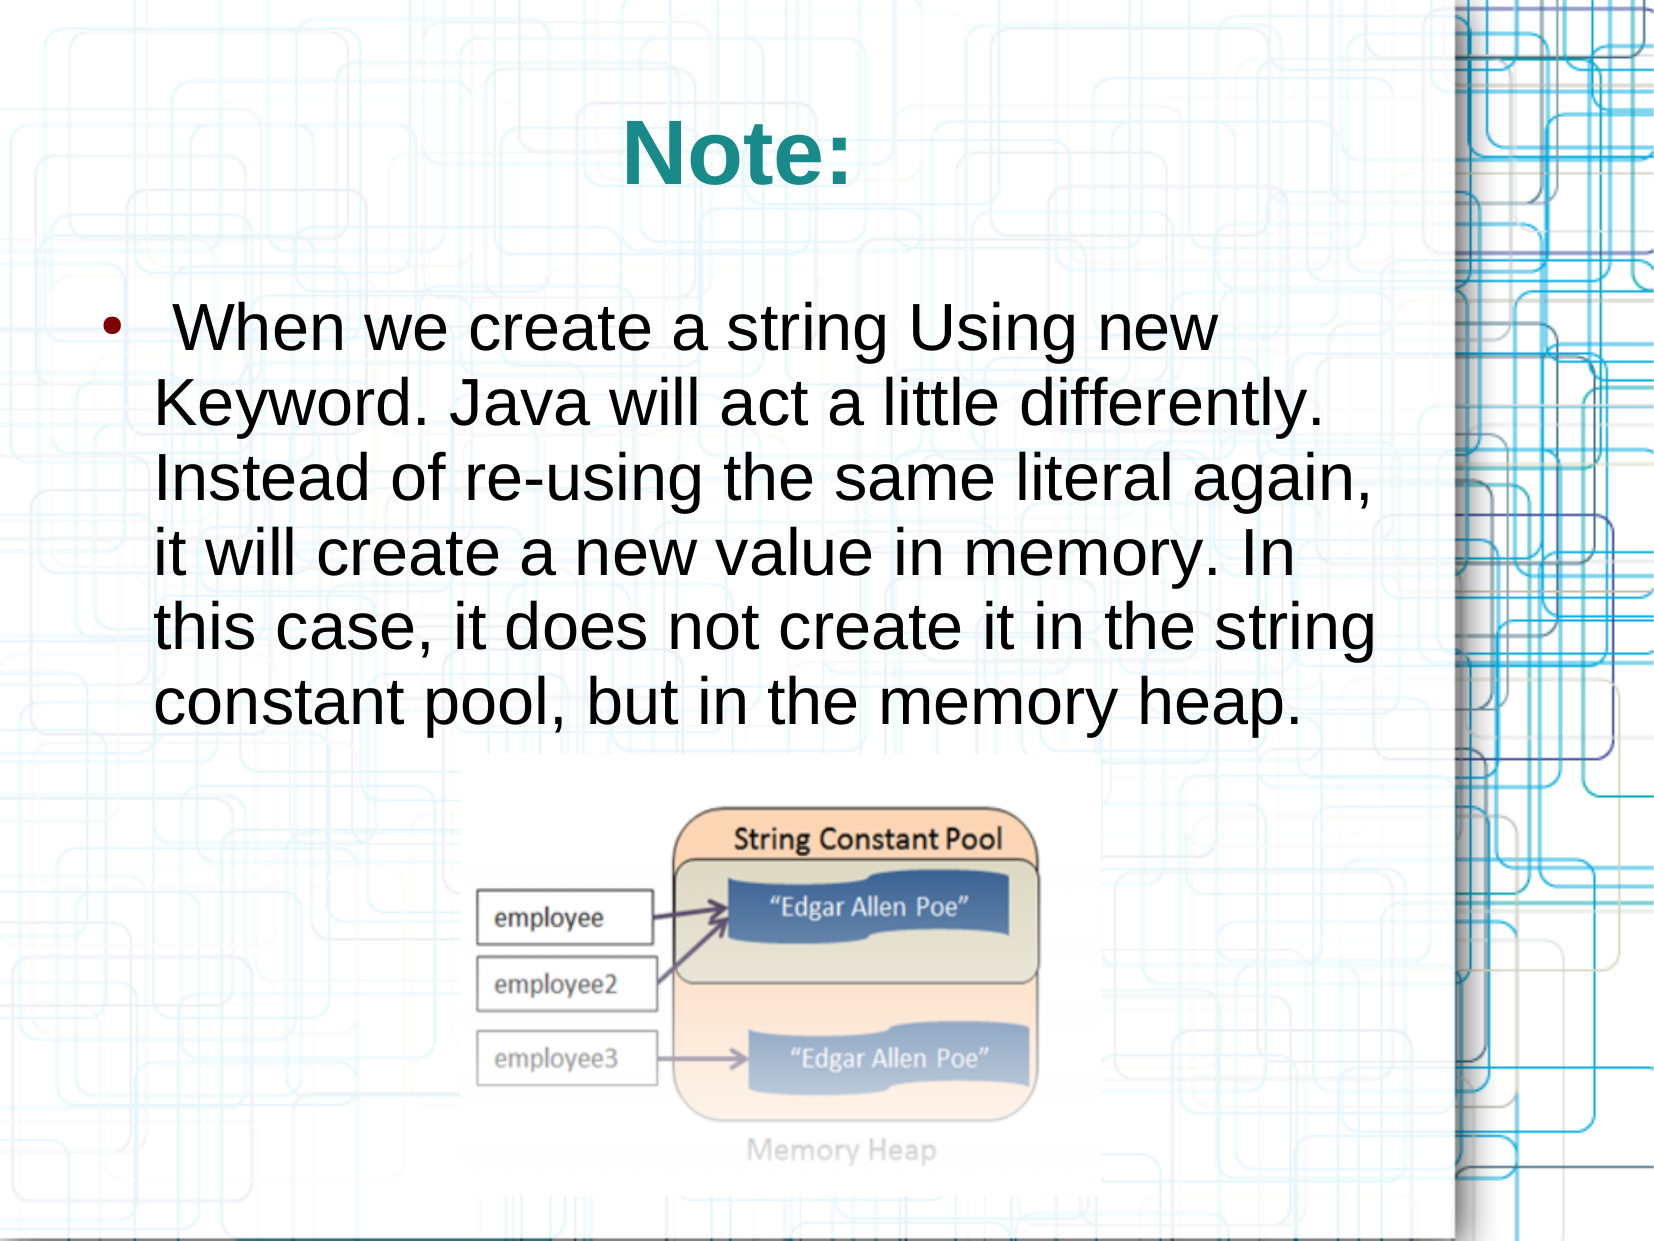

# Note:
 When we create a string Using new Keyword. Java will act a little differently. Instead of re-using the same literal again, it will create a new value in memory. In this case, it does not create it in the string constant pool, but in the memory heap.